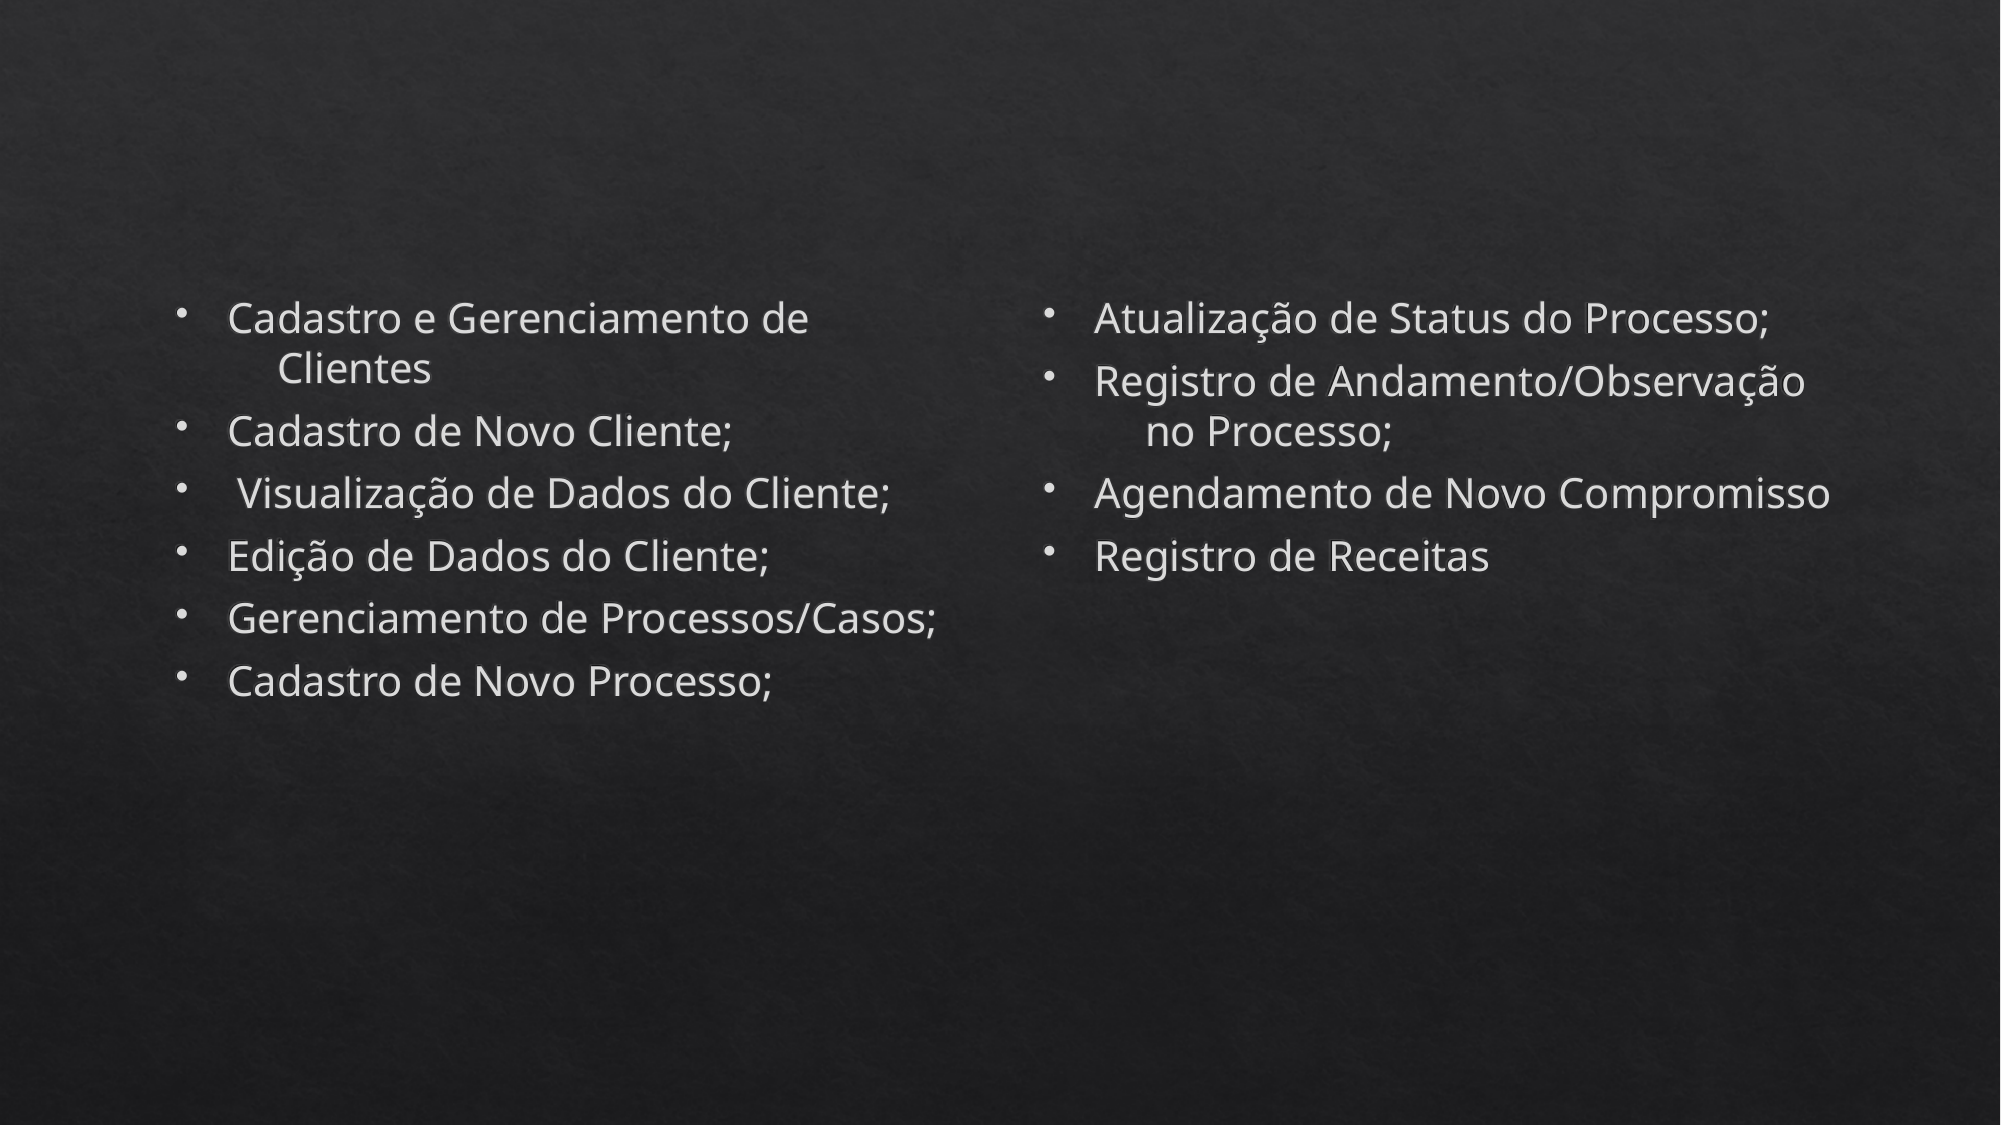

#
Cadastro e Gerenciamento de Clientes
Cadastro de Novo Cliente;
 Visualização de Dados do Cliente;
Edição de Dados do Cliente;
Gerenciamento de Processos/Casos;
Cadastro de Novo Processo;
Atualização de Status do Processo;
Registro de Andamento/Observação no Processo;
Agendamento de Novo Compromisso
Registro de Receitas